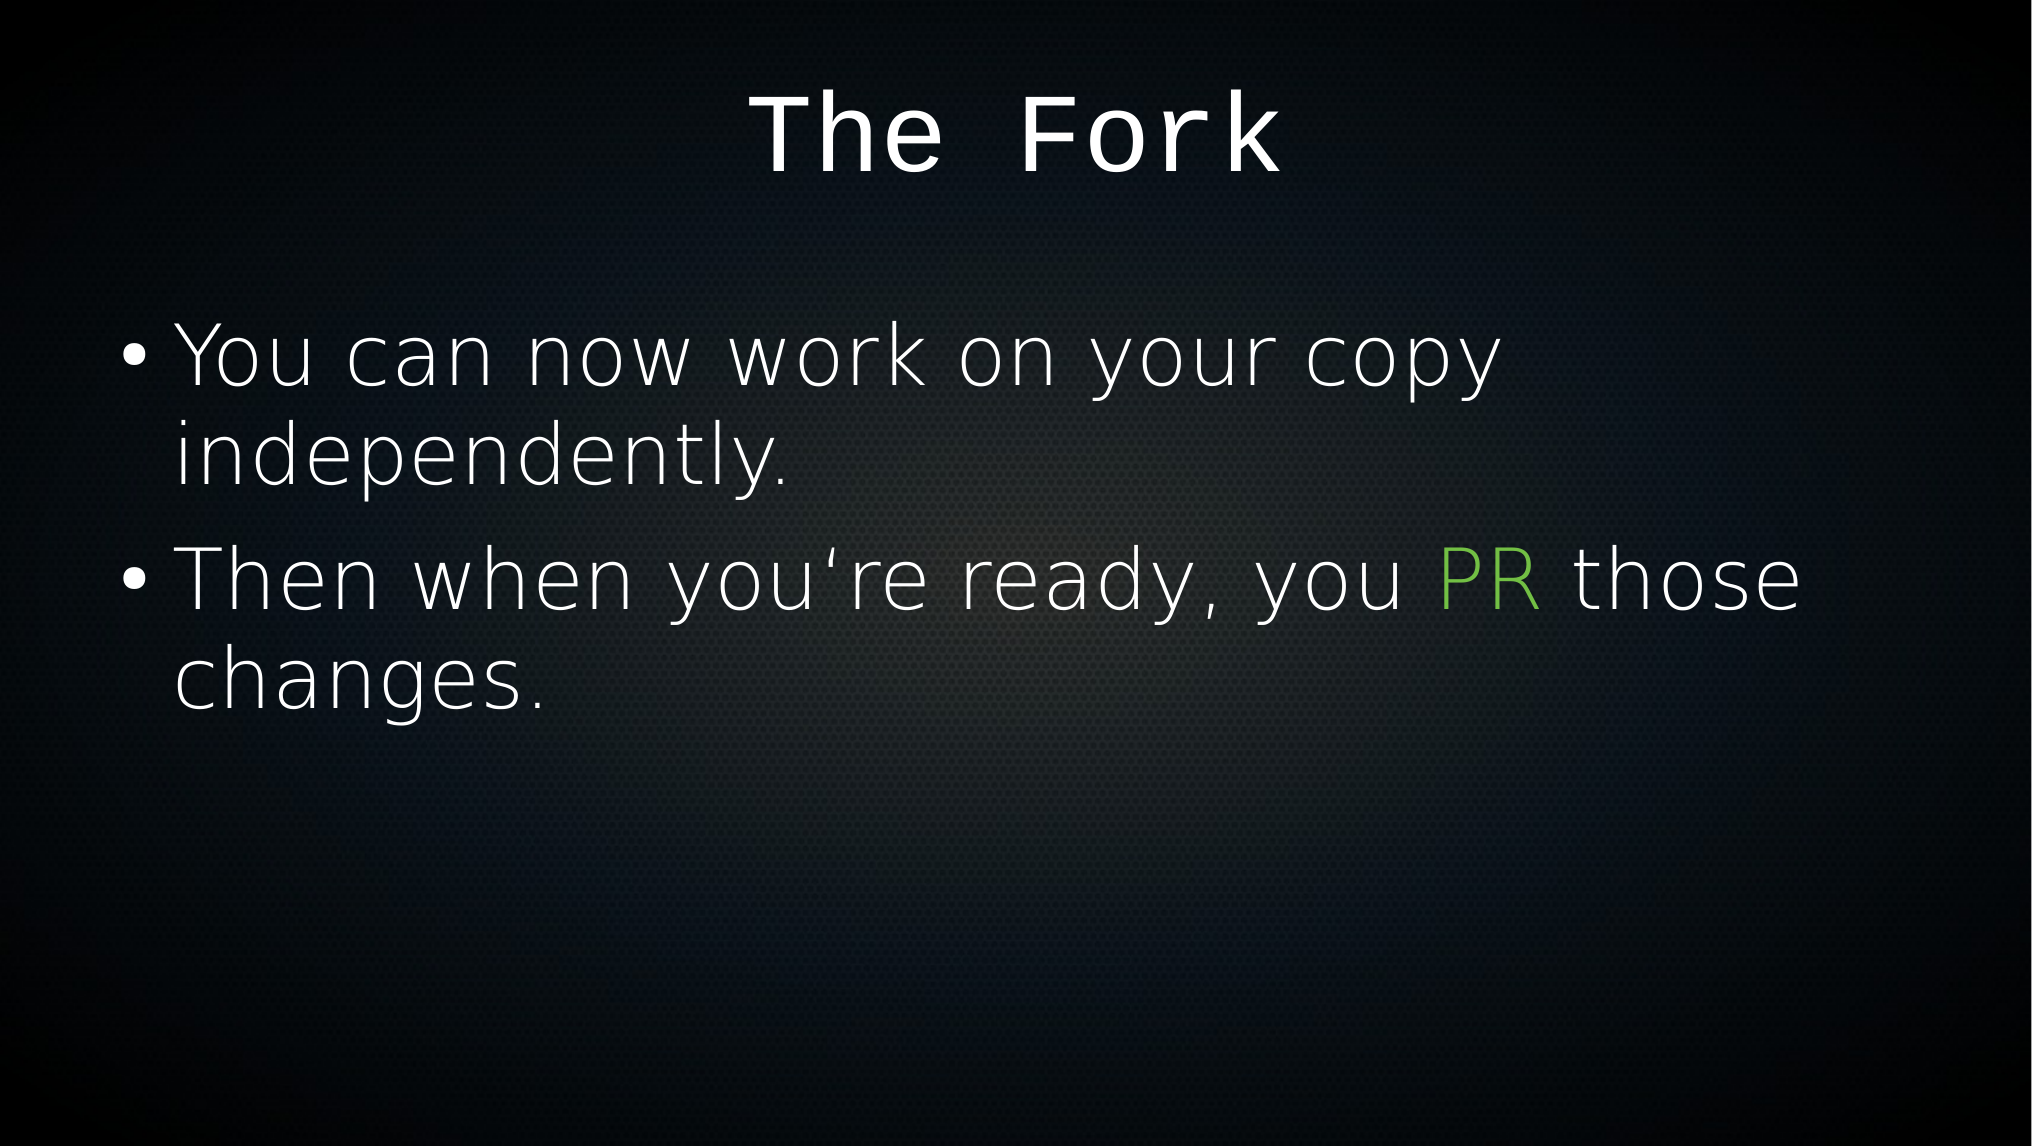

# The Fork
You can now work on your copy independently.
Then when you‘re ready, you PR those changes.